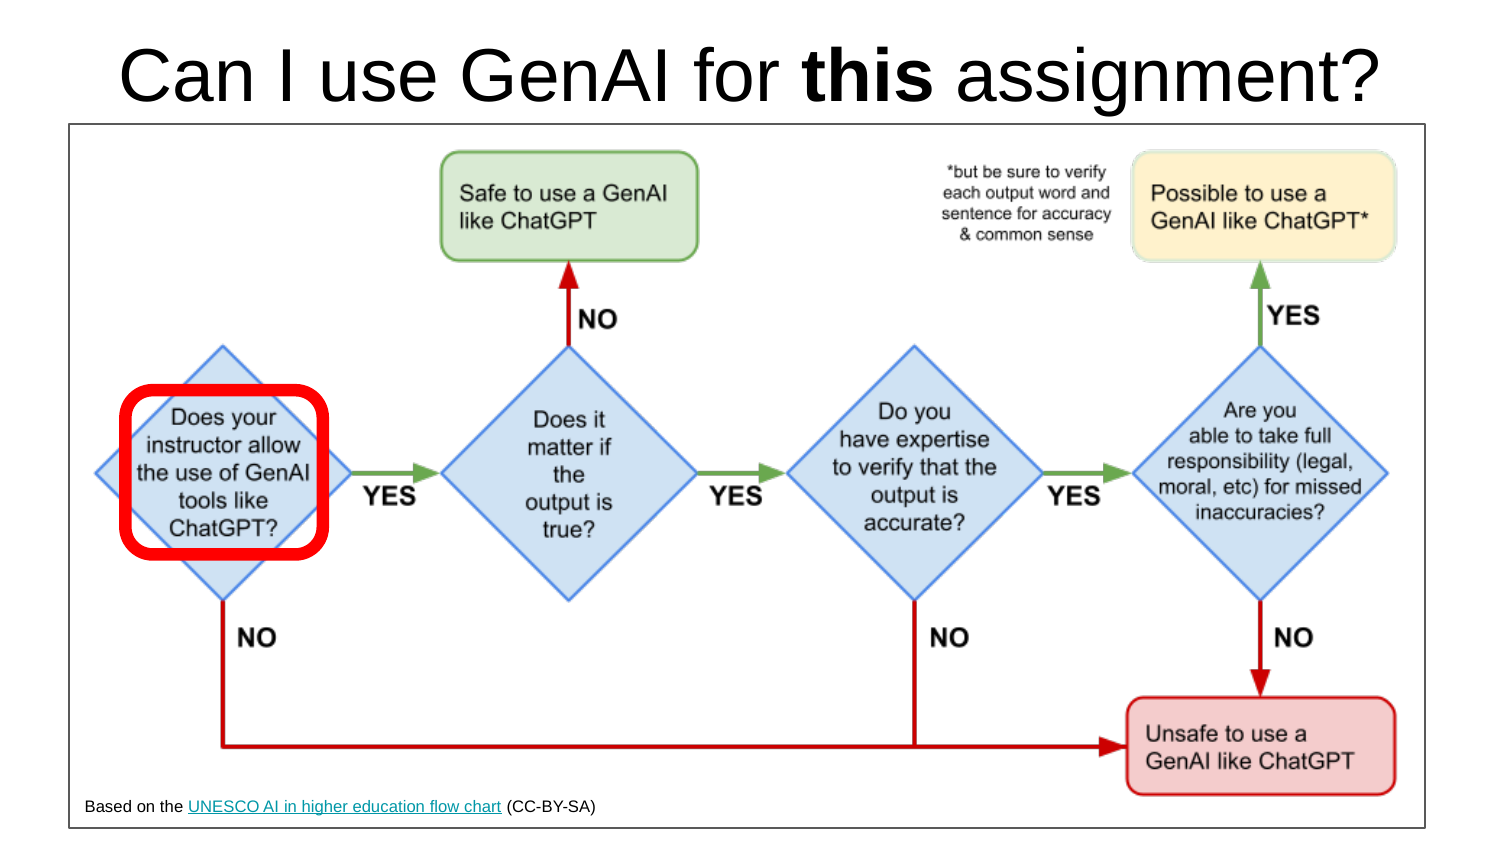

# Can I use GenAI for this assignment?
Based on the UNESCO AI in higher education flow chart (CC-BY-SA)